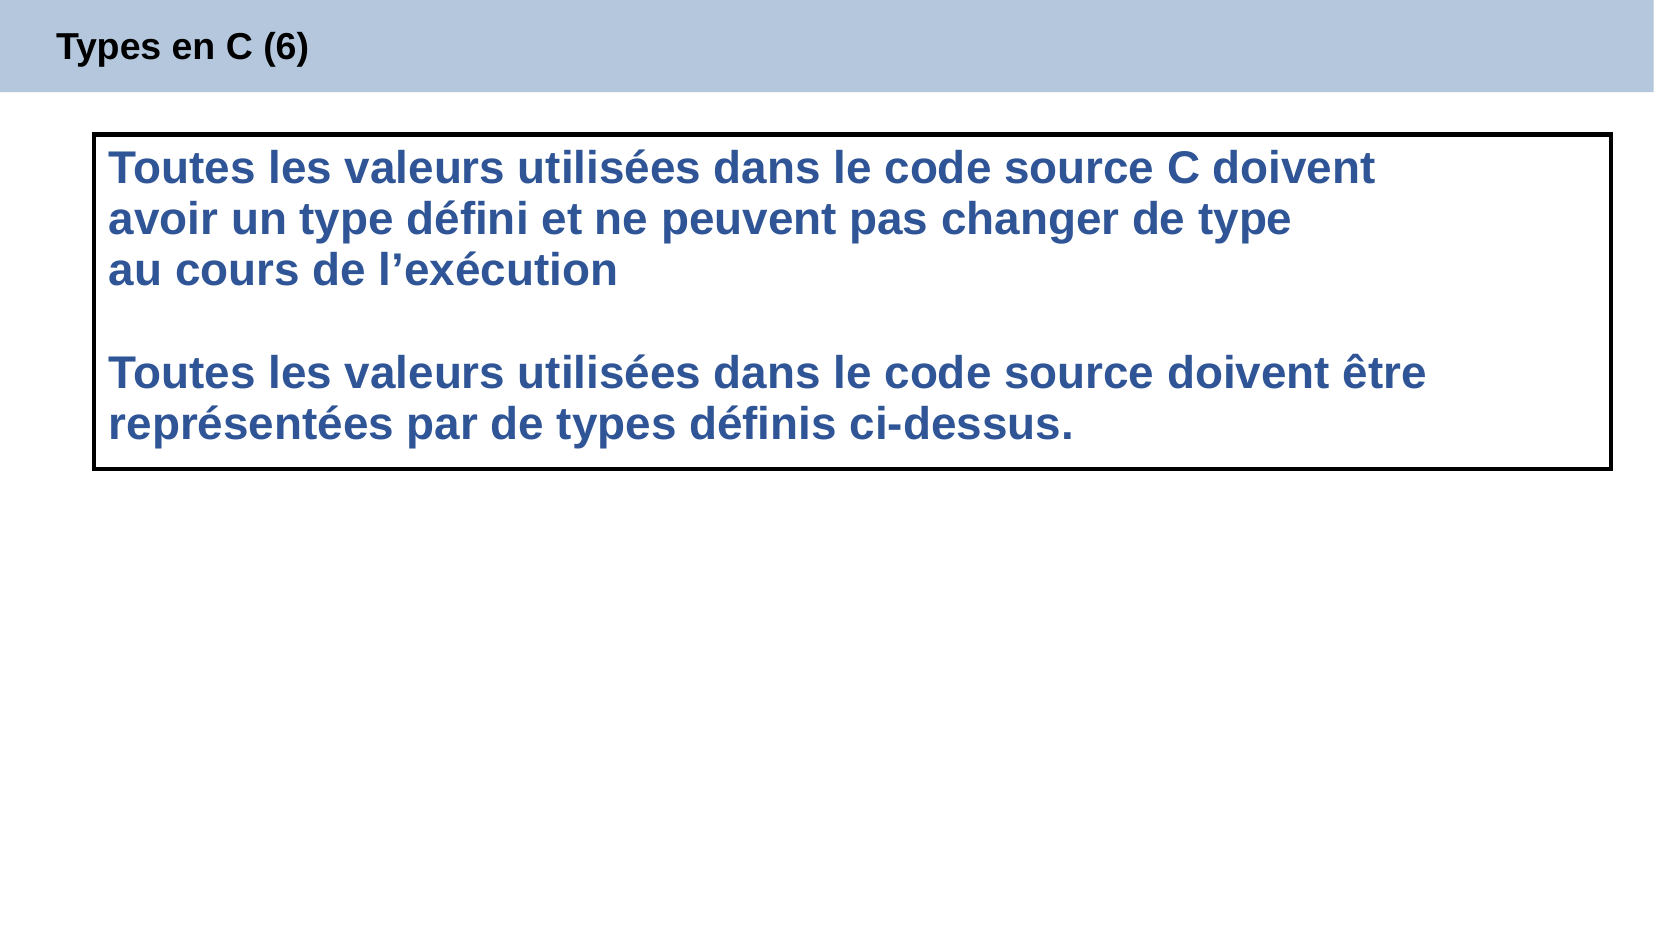

Types en C (6)
Toutes les valeurs utilisées dans le code source C doivent
avoir un type défini et ne peuvent pas changer de type
au cours de l’exécution
Toutes les valeurs utilisées dans le code source doivent être
représentées par de types définis ci-dessus.